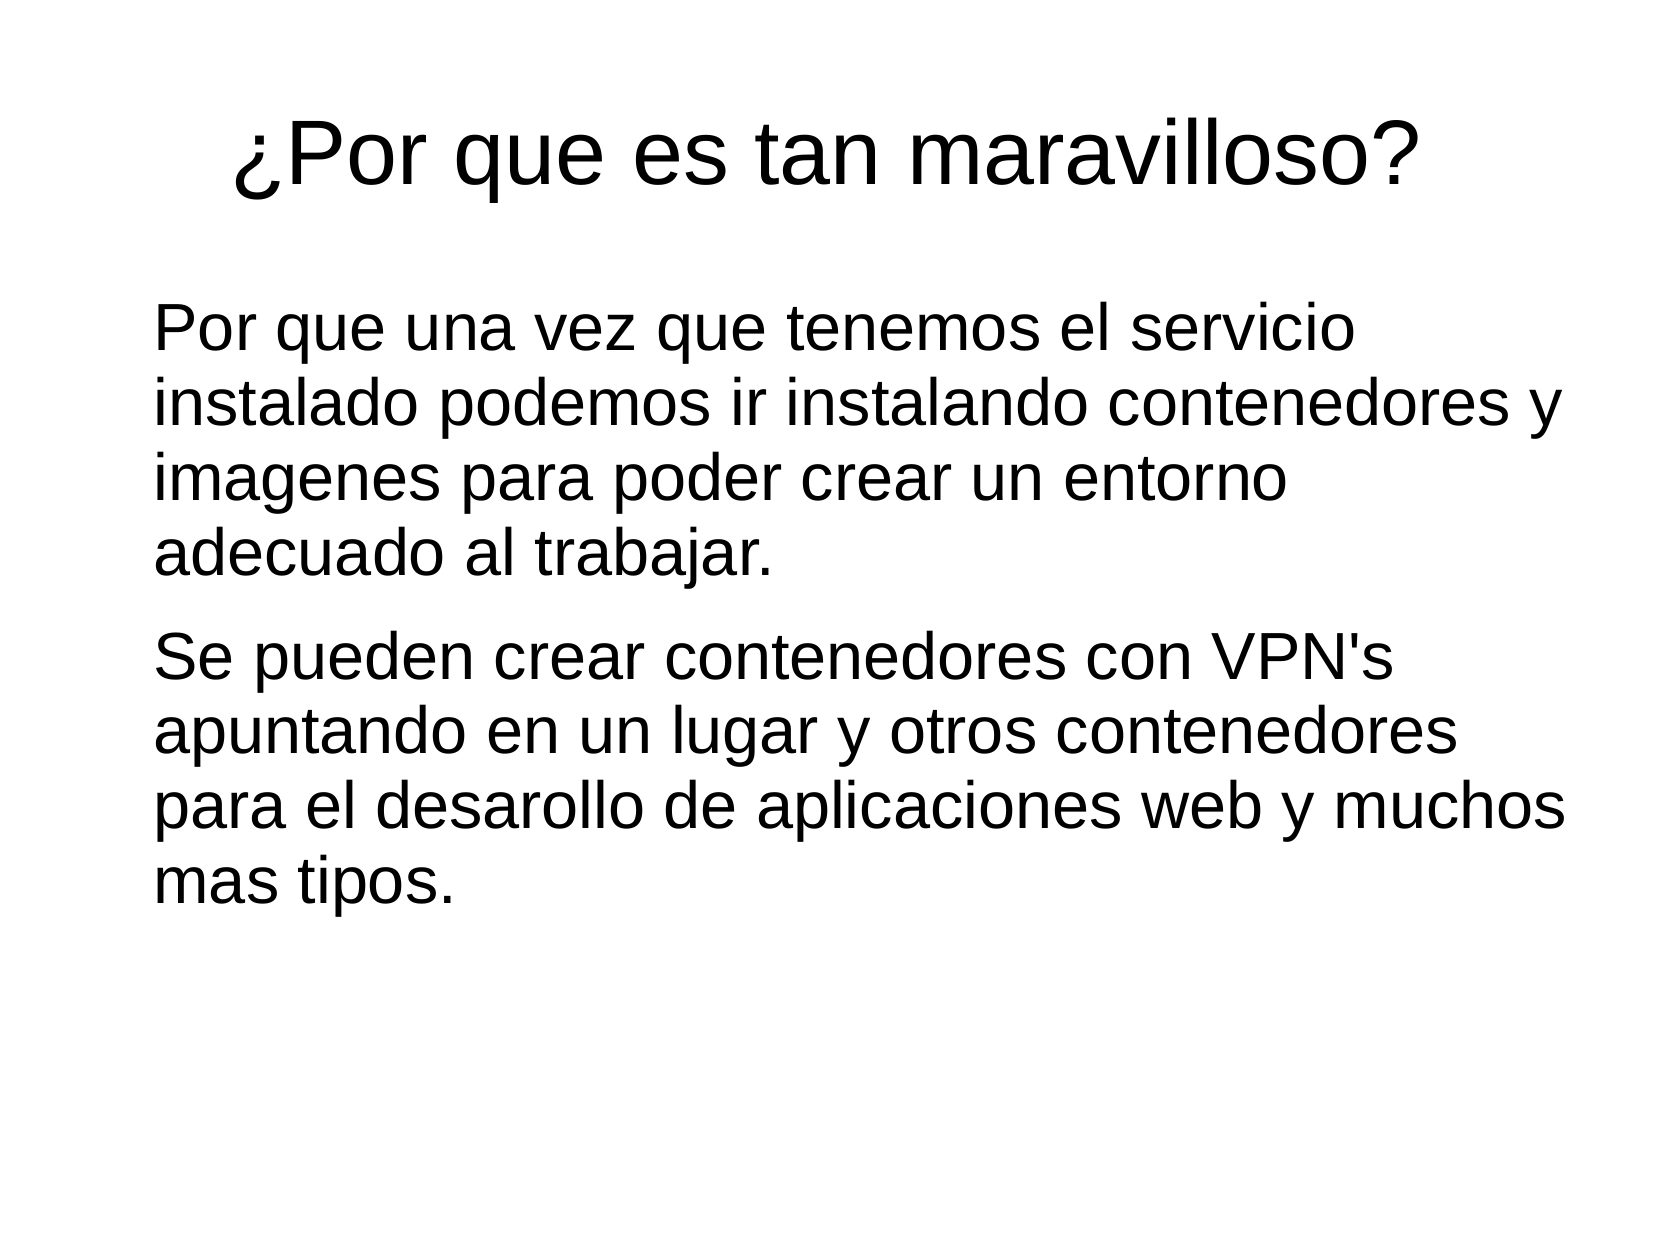

# ¿Por que es tan maravilloso?
Por que una vez que tenemos el servicio instalado podemos ir instalando contenedores y imagenes para poder crear un entorno adecuado al trabajar.
Se pueden crear contenedores con VPN's apuntando en un lugar y otros contenedores para el desarollo de aplicaciones web y muchos mas tipos.